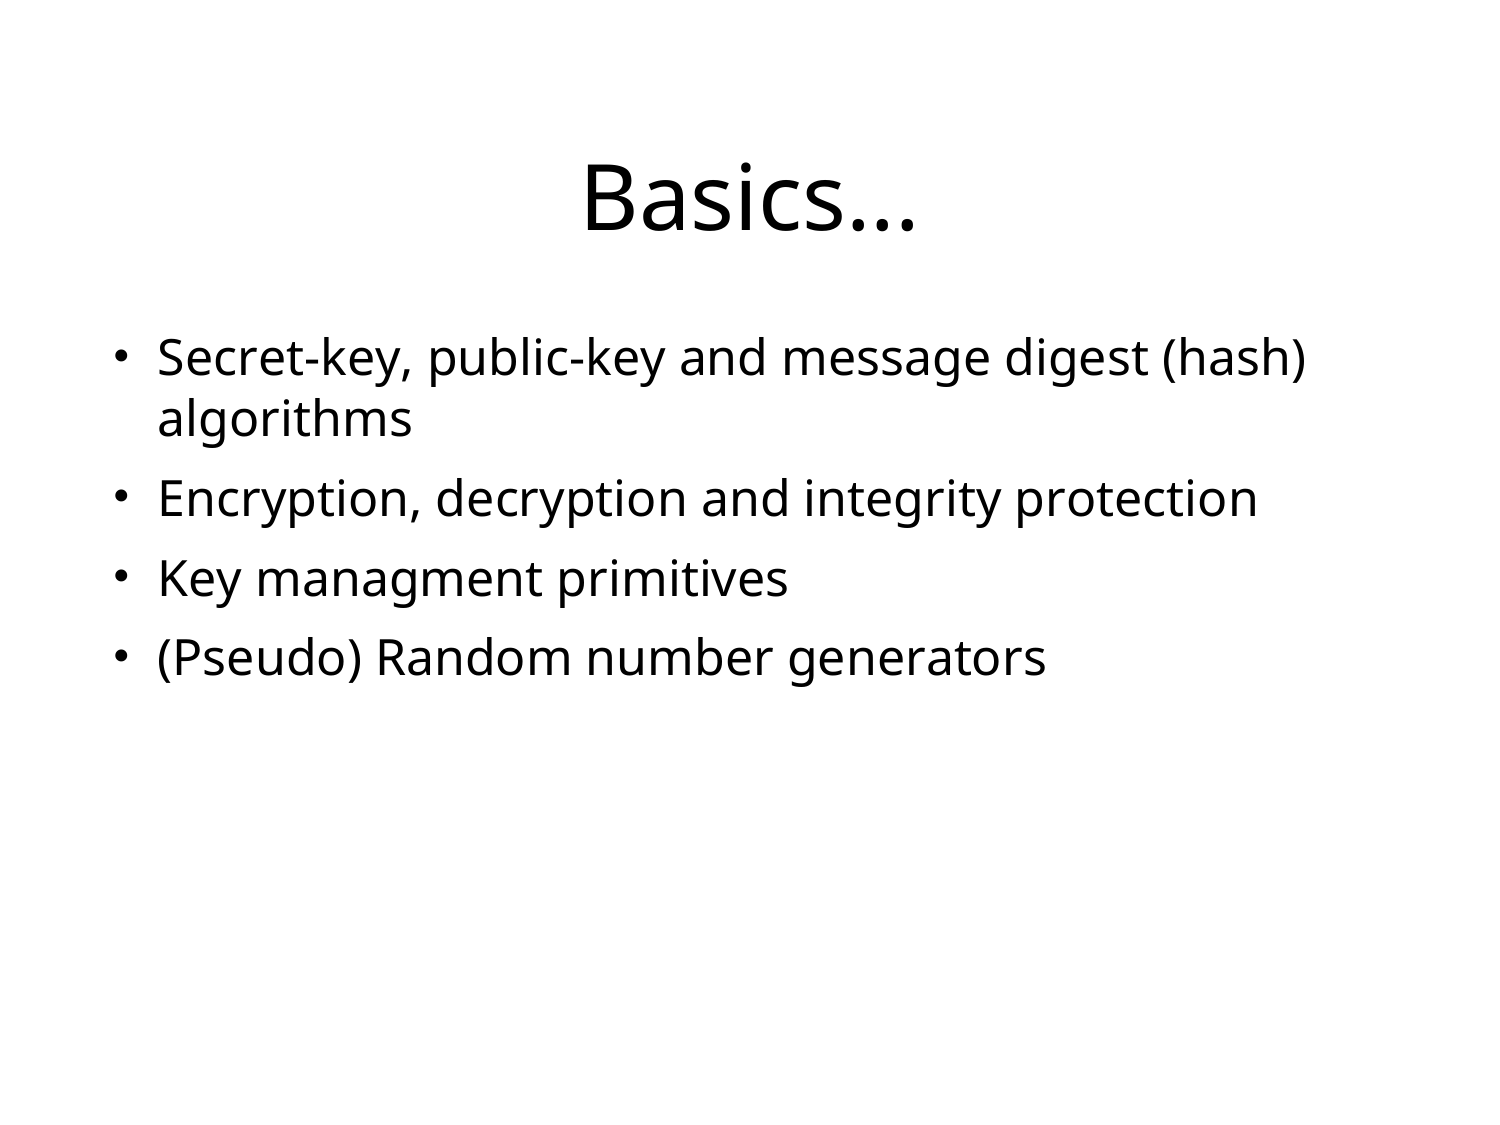

# Basics...
Secret-key, public-key and message digest (hash) algorithms
Encryption, decryption and integrity protection
Key managment primitives
(Pseudo) Random number generators